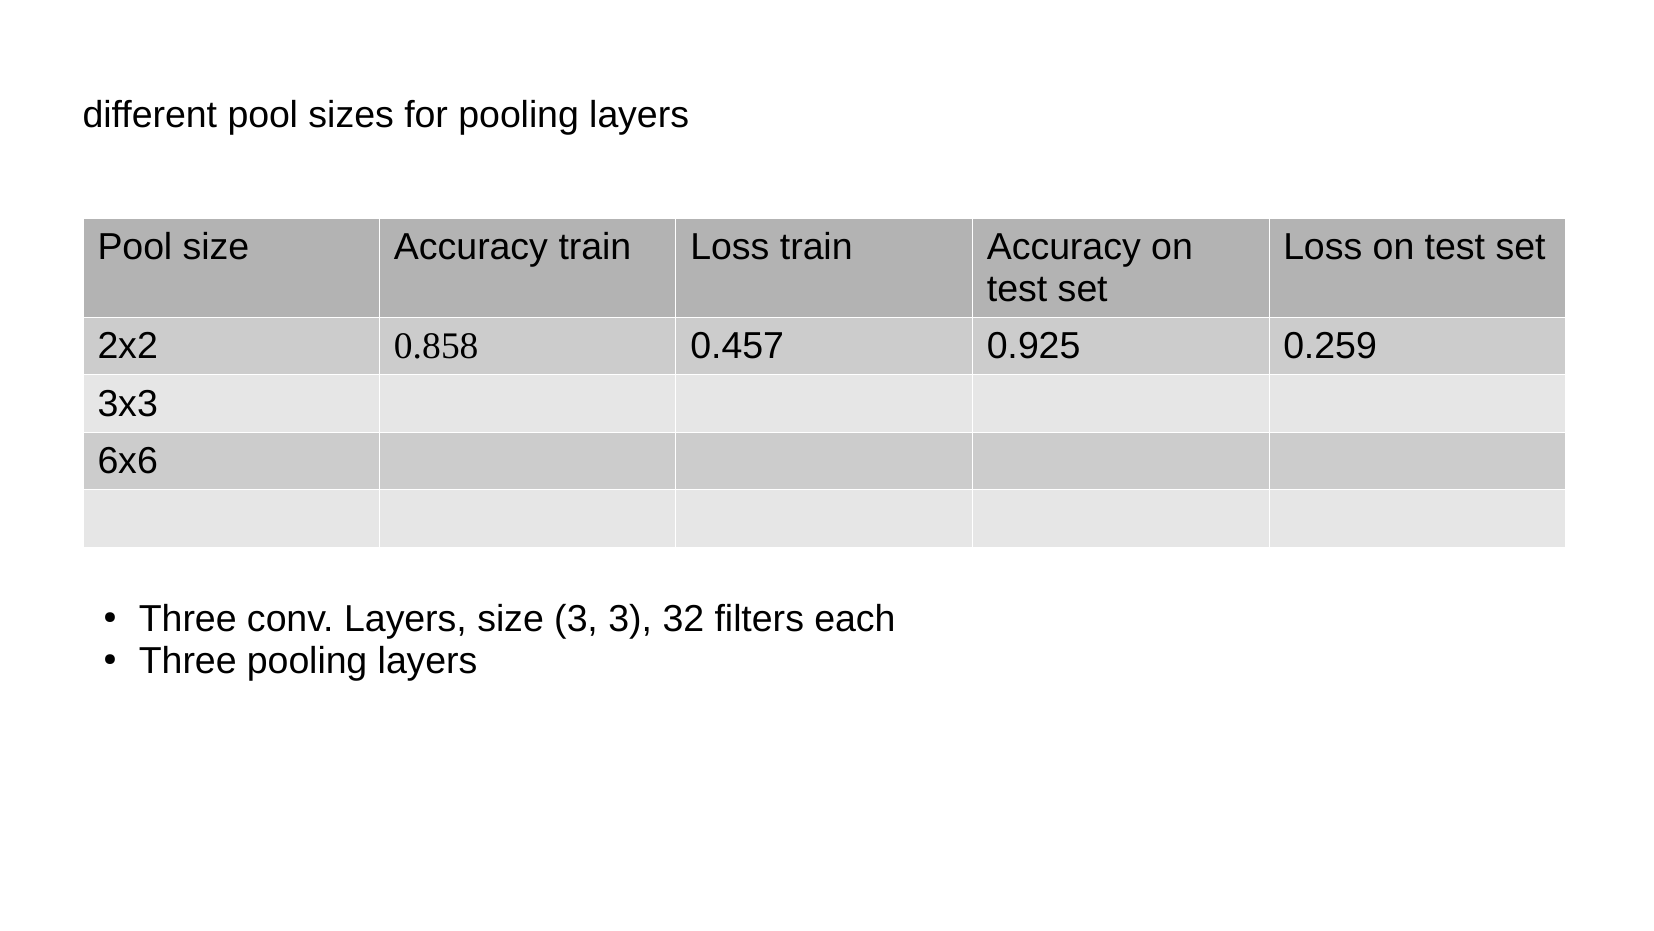

# different pool sizes for pooling layers
| Pool size | Accuracy train | Loss train | Accuracy on test set | Loss on test set |
| --- | --- | --- | --- | --- |
| 2x2 | 0.858 | 0.457 | 0.925 | 0.259 |
| 3x3 | | | | |
| 6x6 | | | | |
| | | | | |
Three conv. Layers, size (3, 3), 32 filters each
Three pooling layers